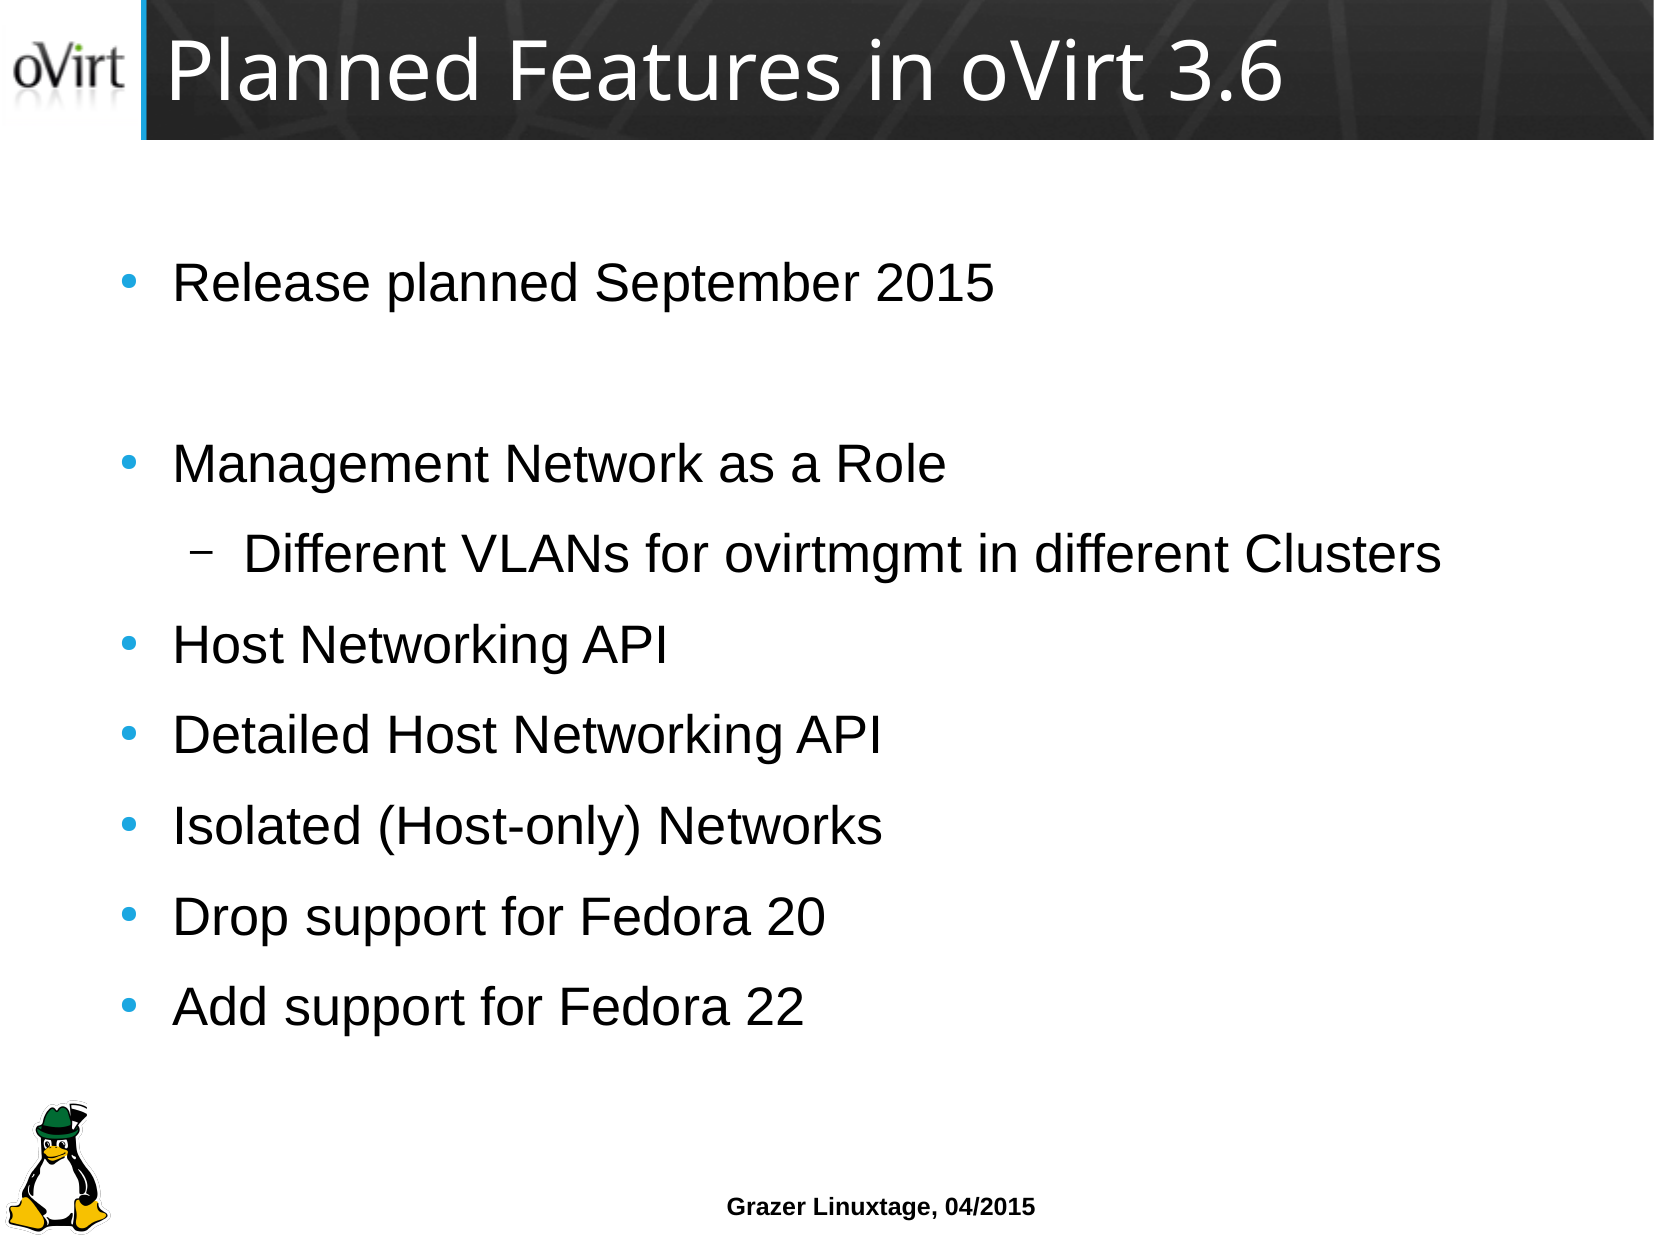

# Planned Features in oVirt 3.6
Release planned September 2015
Management Network as a Role
Different VLANs for ovirtmgmt in different Clusters
Host Networking API
Detailed Host Networking API
Isolated (Host-only) Networks
Drop support for Fedora 20
Add support for Fedora 22